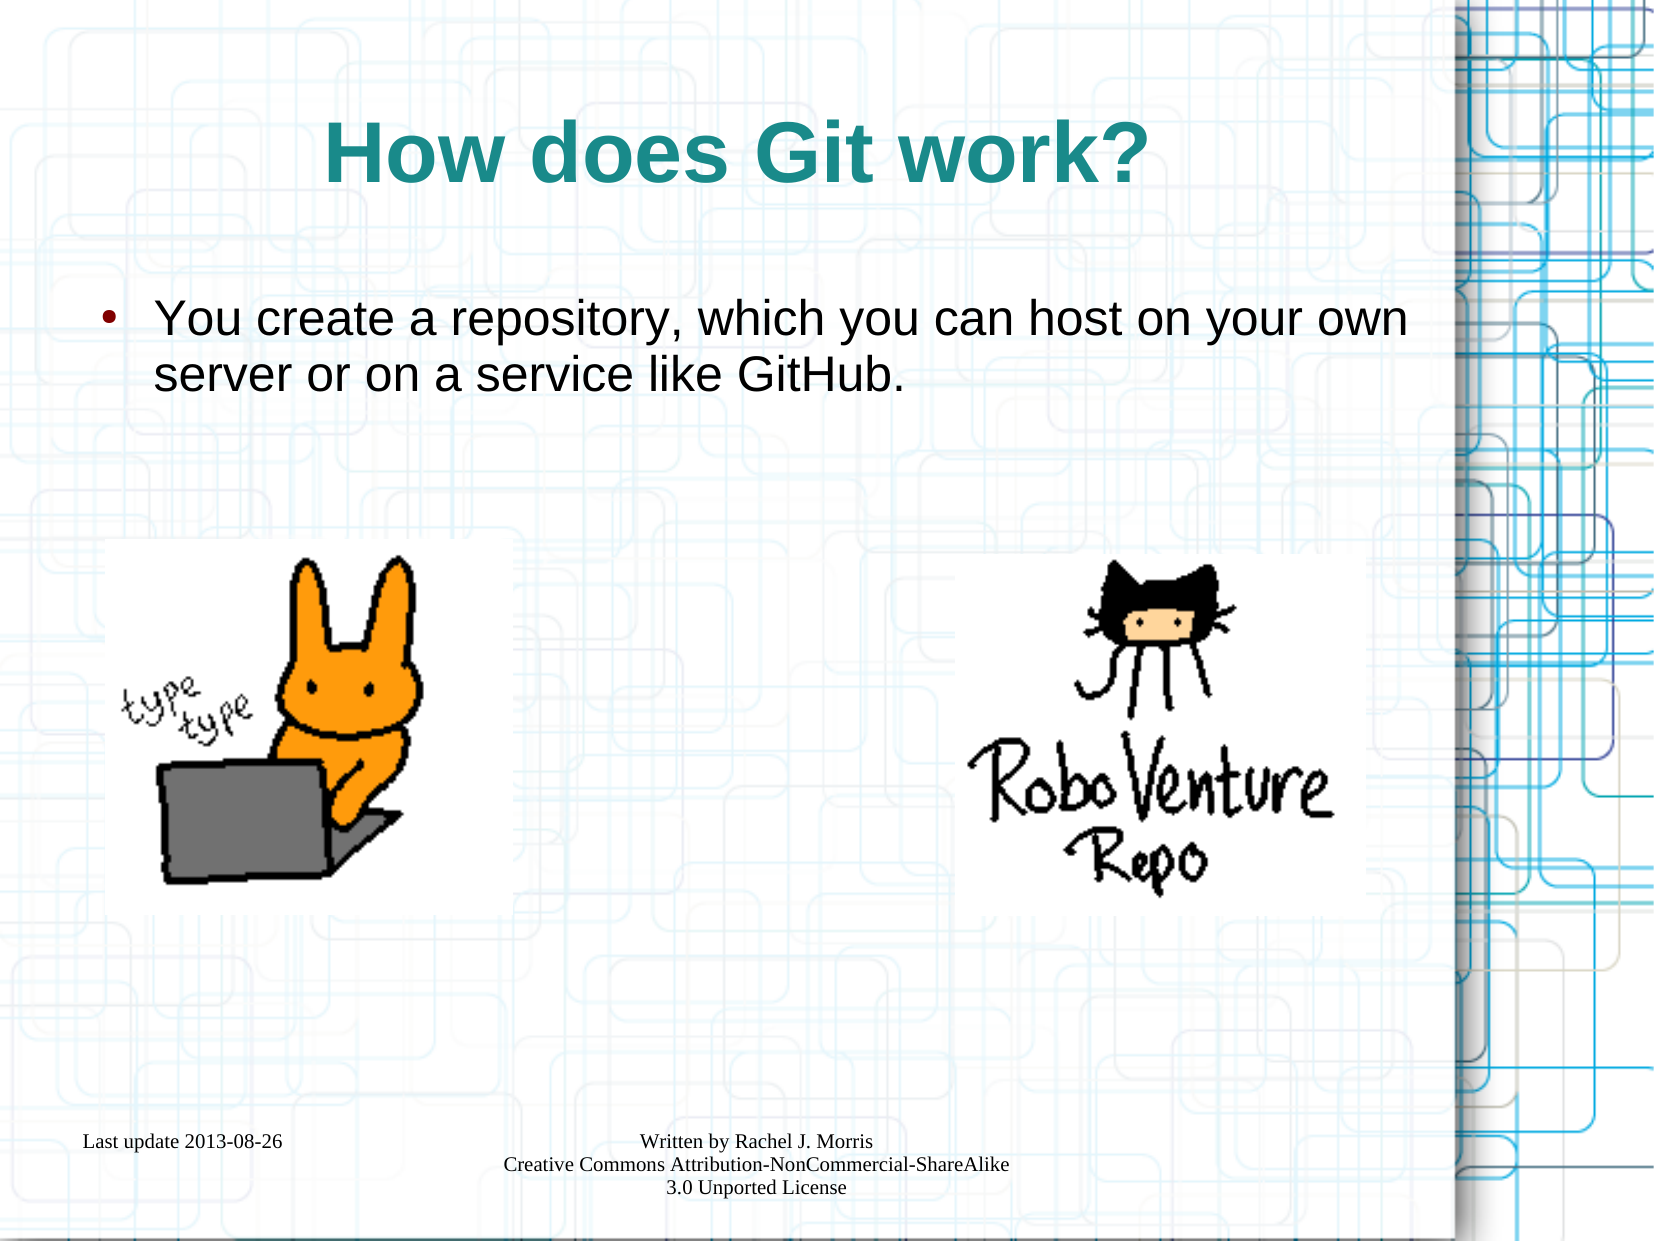

# How does Git work?
You create a repository, which you can host on your own server or on a service like GitHub.